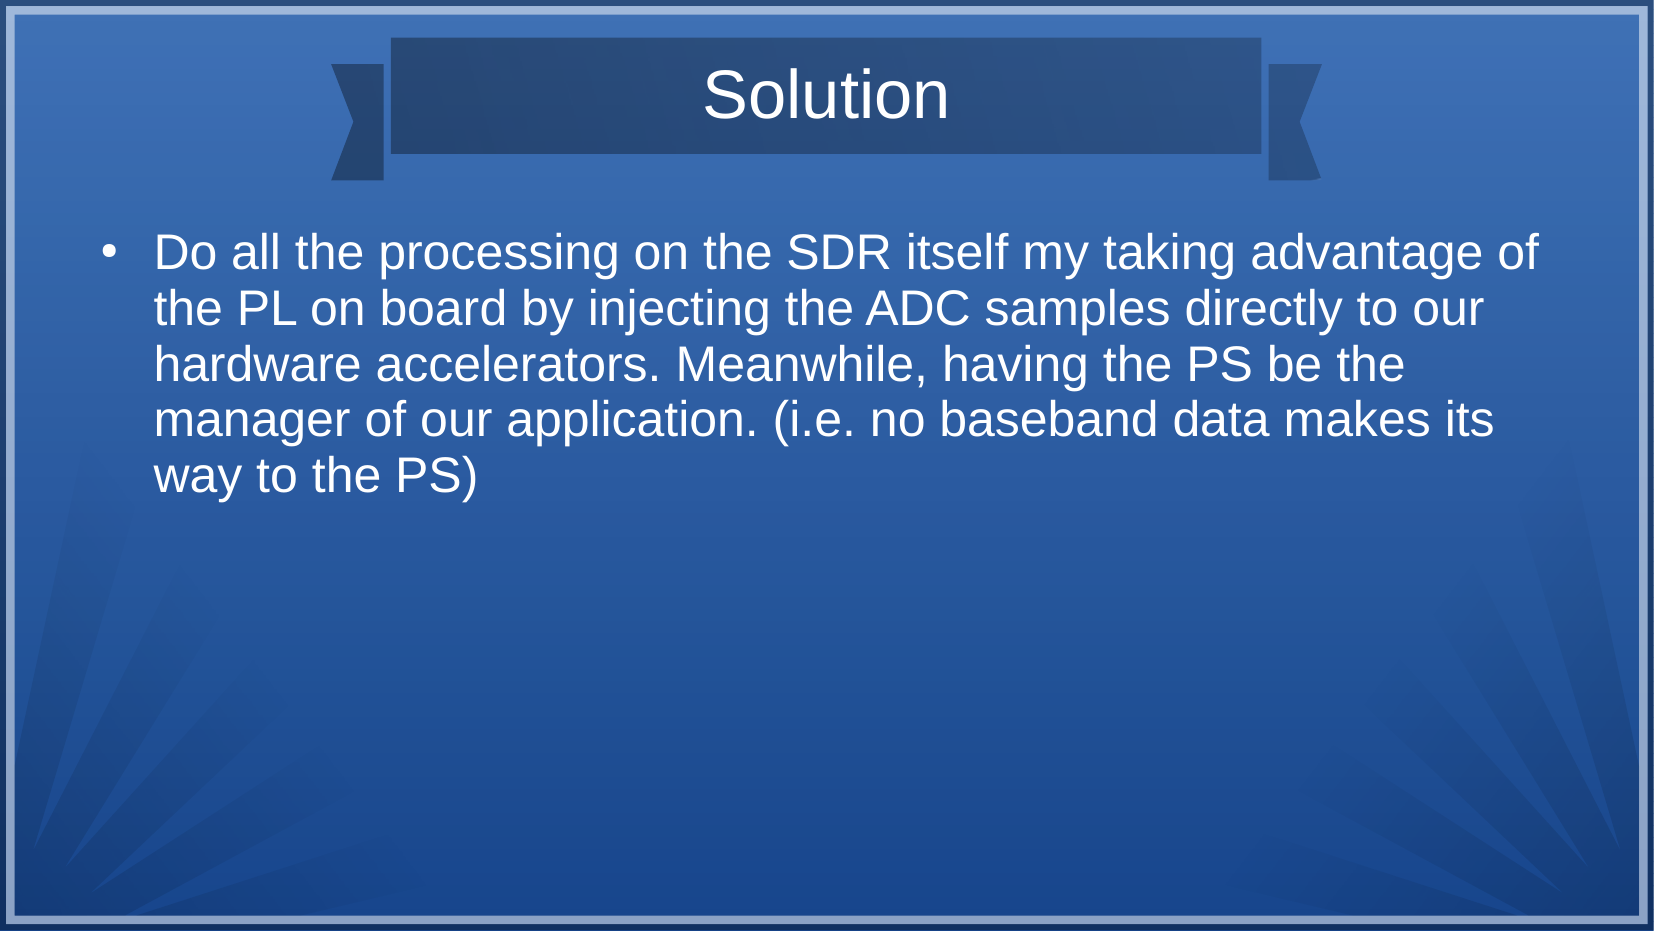

# Solution
Do all the processing on the SDR itself my taking advantage of the PL on board by injecting the ADC samples directly to our hardware accelerators. Meanwhile, having the PS be the manager of our application. (i.e. no baseband data makes its way to the PS)